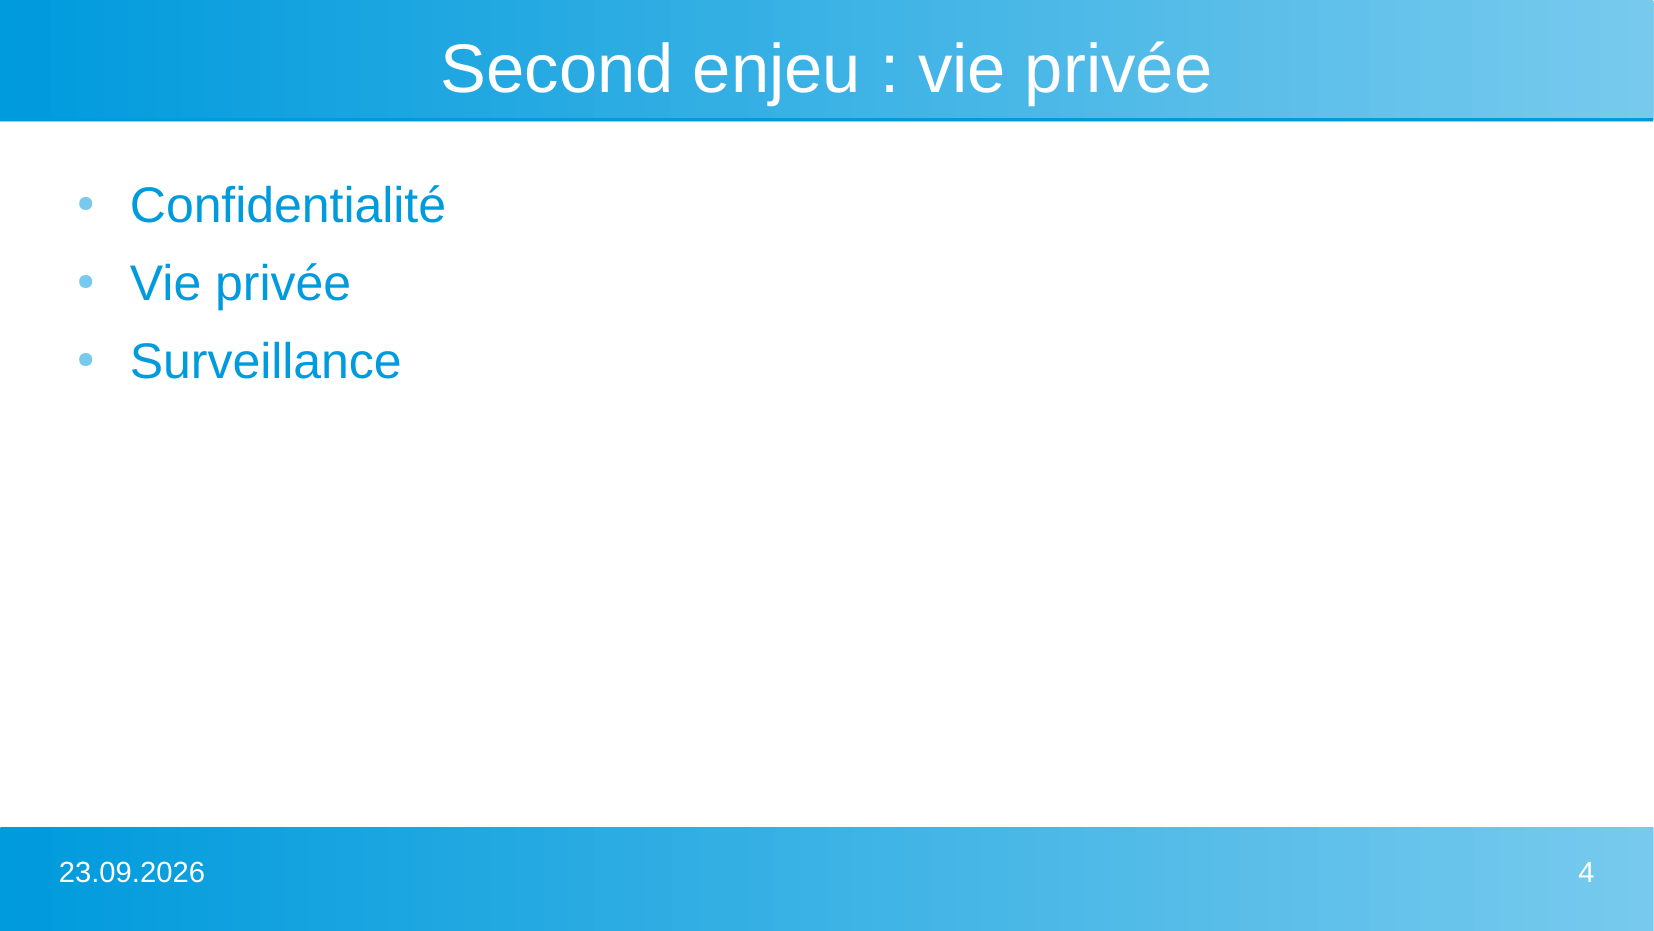

# Second enjeu : vie privée
Confidentialité
Vie privée
Surveillance
4